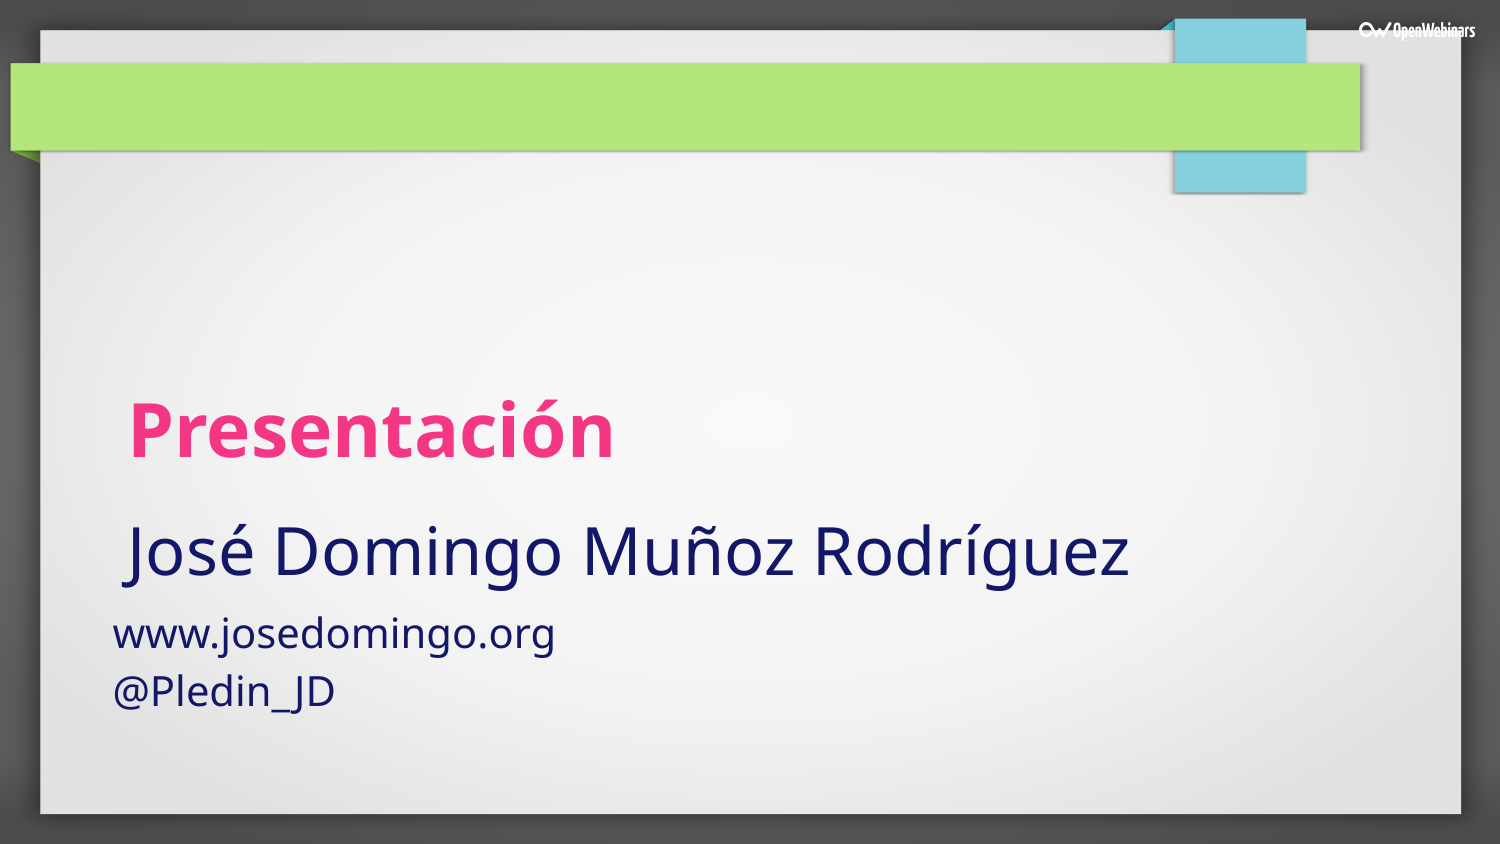

# Presentación
José Domingo Muñoz Rodríguez
www.josedomingo.org
@Pledin_JD